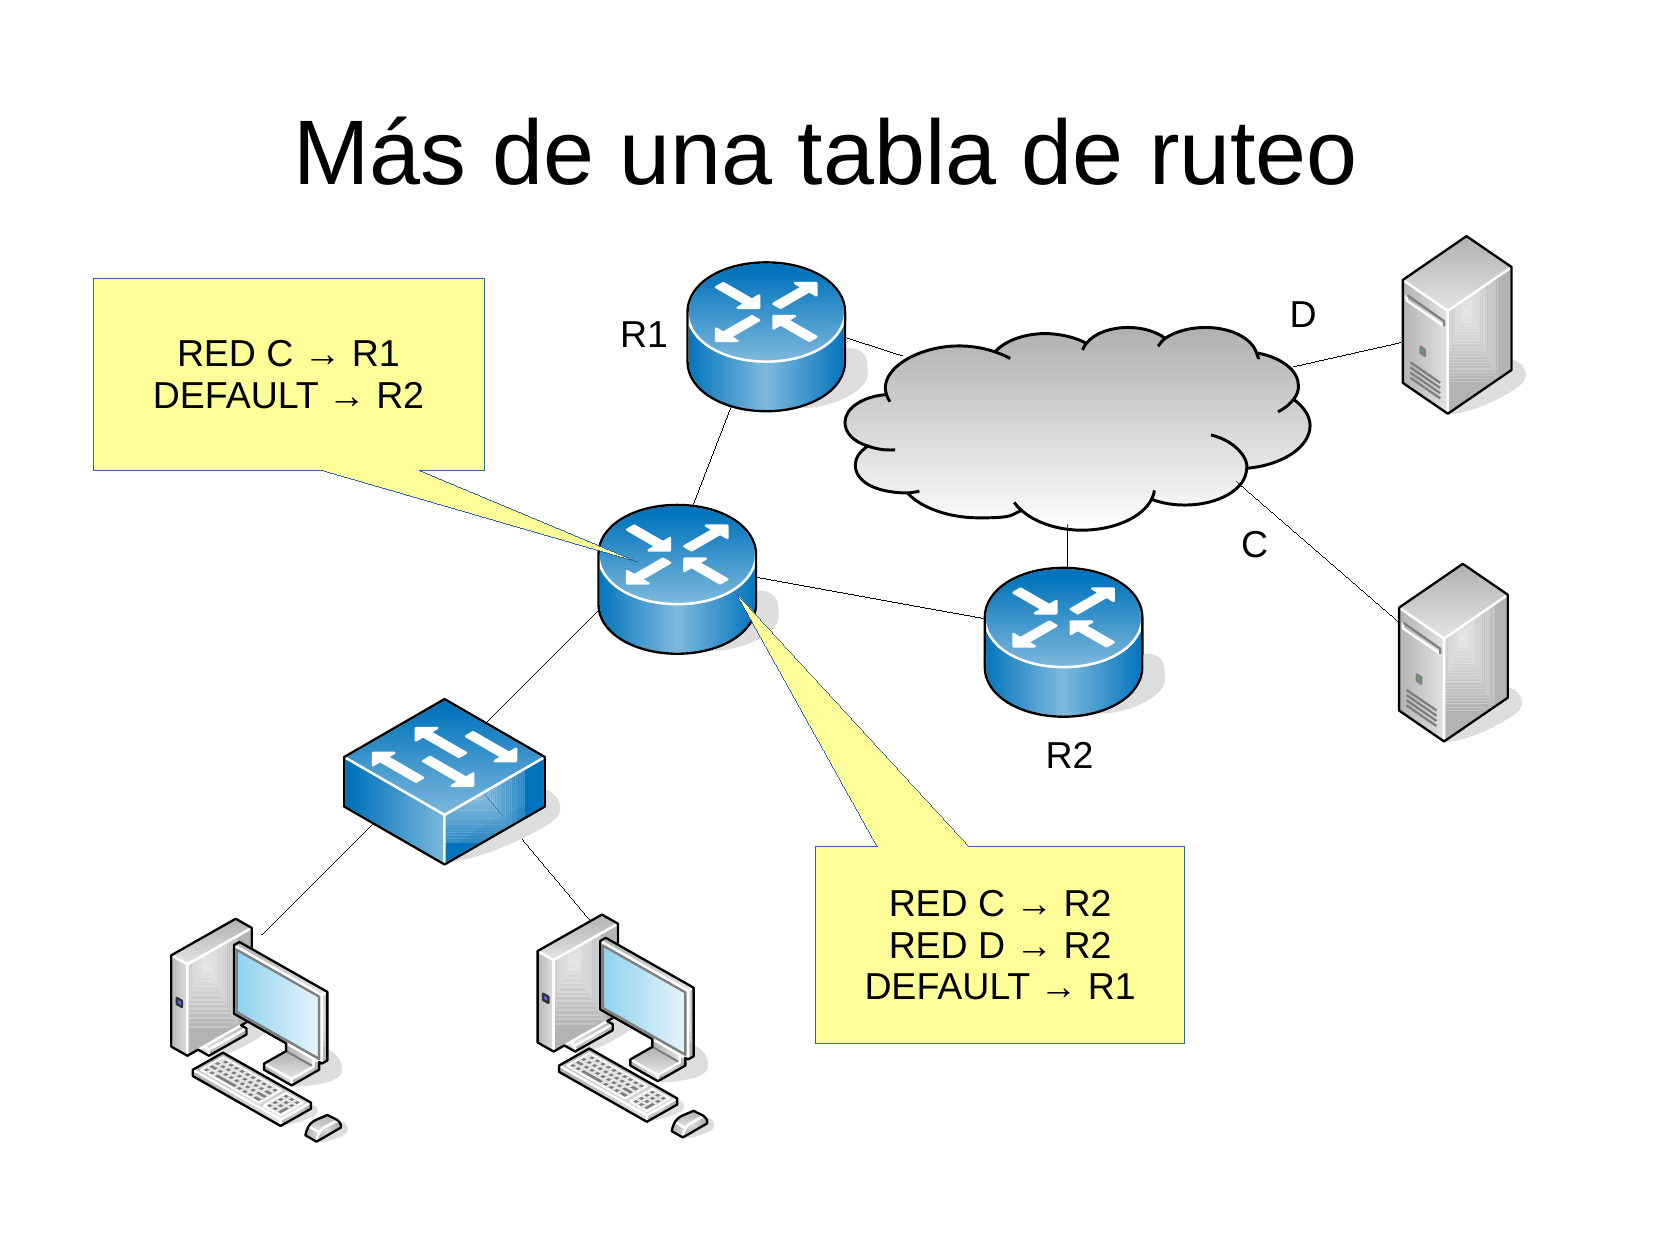

# Más de una tabla de ruteo
RED C → R1
DEFAULT → R2
D
R1
C
R2
RED C → R2
RED D → R2
DEFAULT → R1